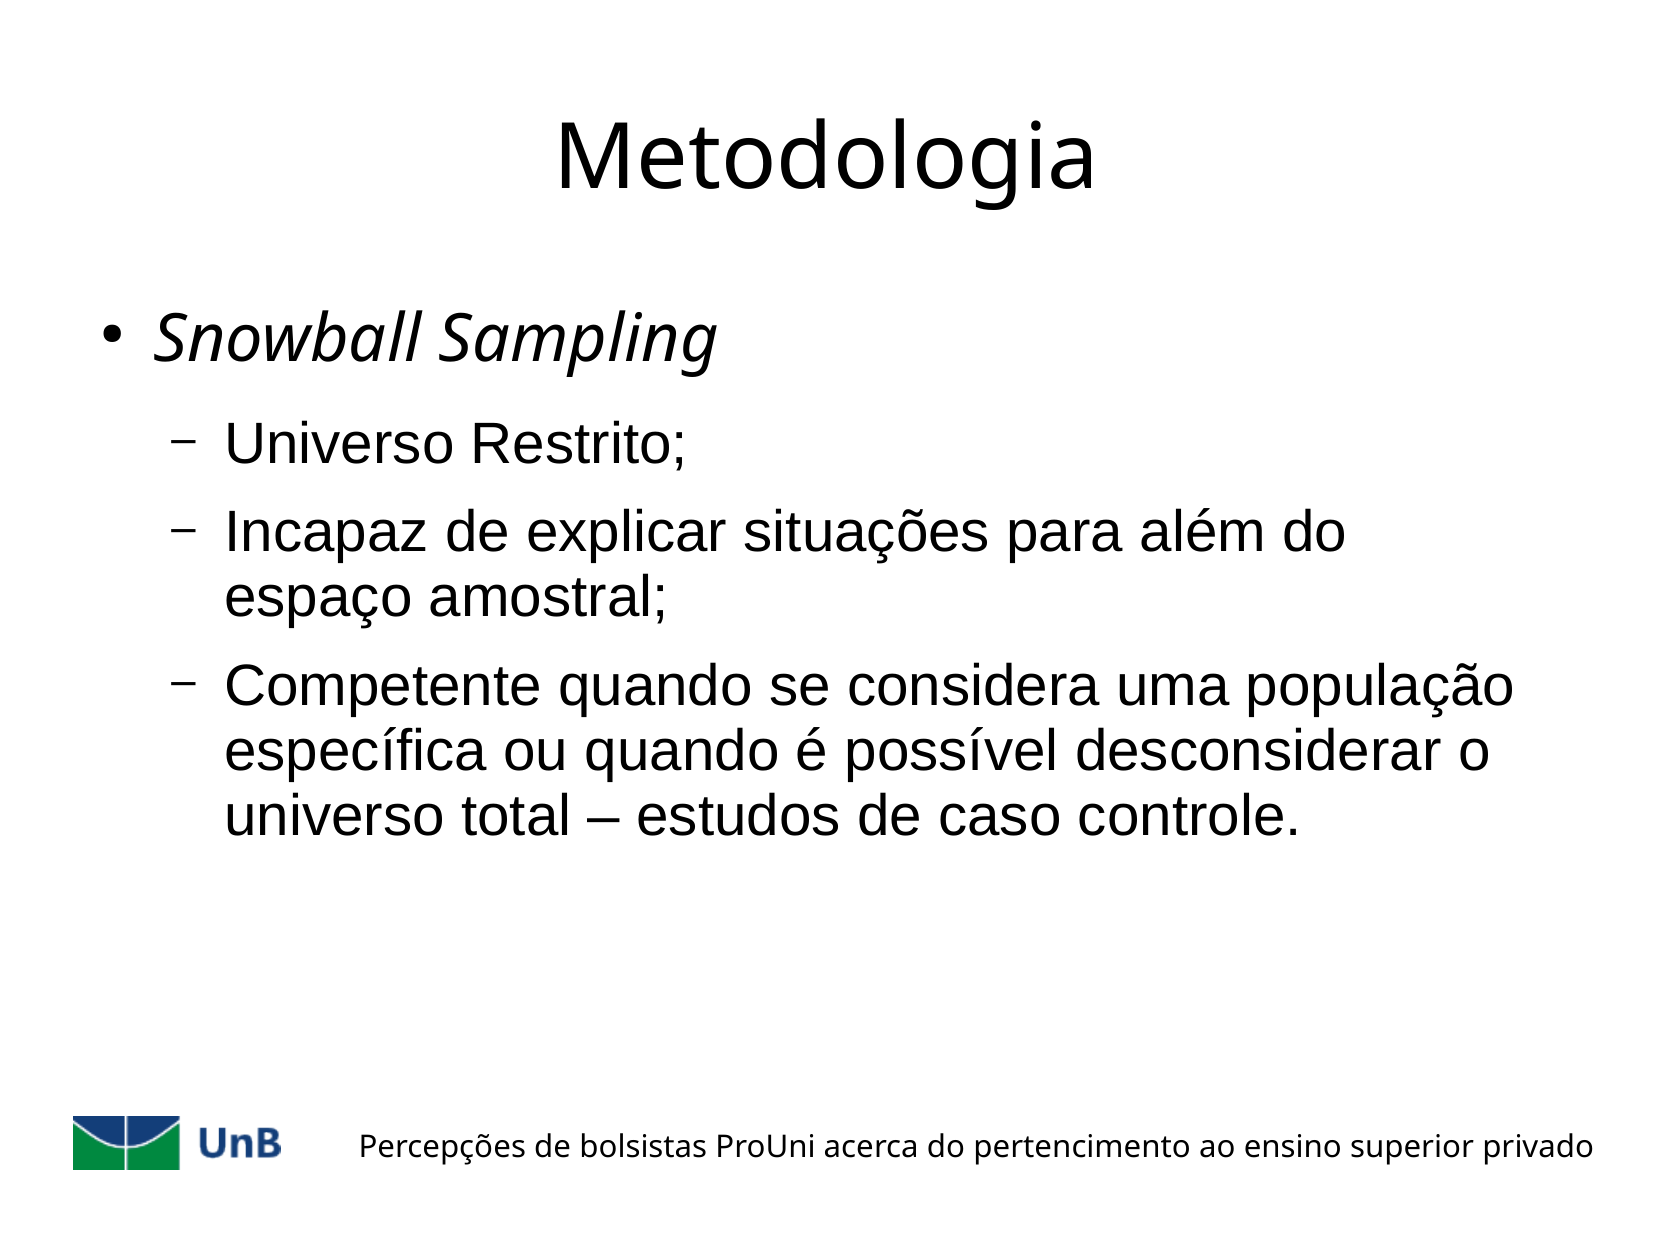

# Metodologia
Snowball Sampling
Universo Restrito;
Incapaz de explicar situações para além do 	espaço amostral;
Competente quando se considera uma população específica ou quando é possível desconsiderar o universo total – estudos de caso controle.
Percepções de bolsistas ProUni acerca do pertencimento ao ensino superior privado